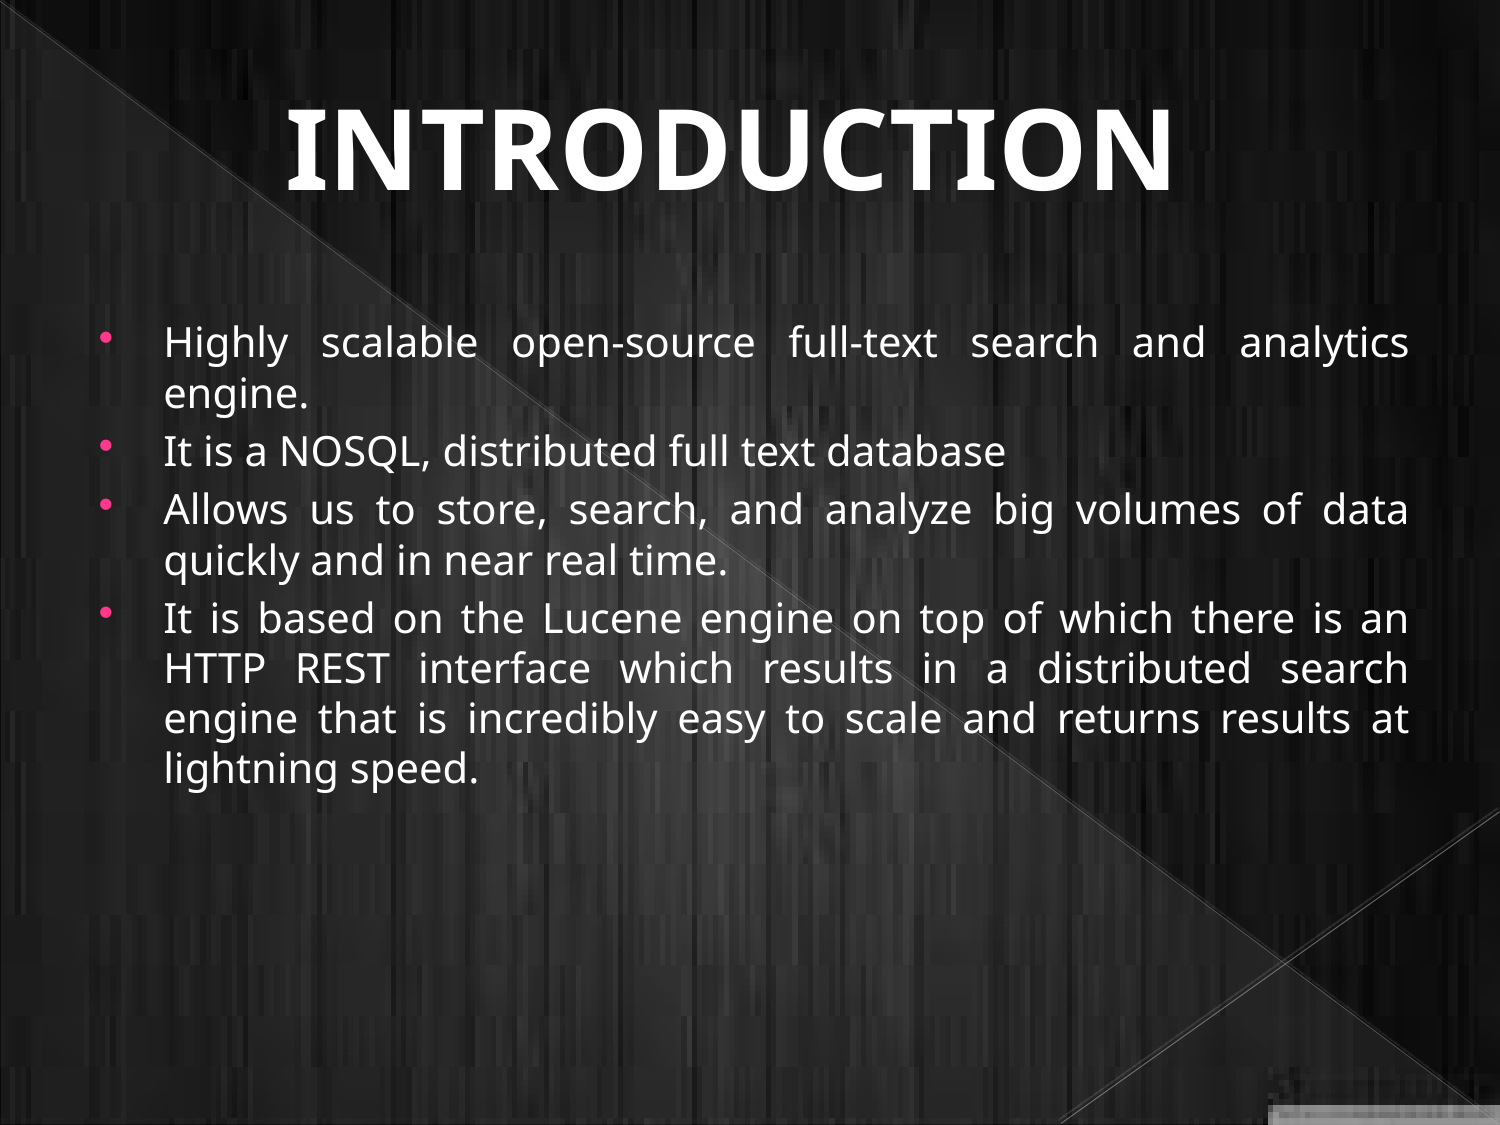

INTRODUCTION
# Highly scalable open-source full-text search and analytics engine.
It is a NOSQL, distributed full text database
Allows us to store, search, and analyze big volumes of data quickly and in near real time.
It is based on the Lucene engine on top of which there is an HTTP REST interface which results in a distributed search engine that is incredibly easy to scale and returns results at lightning speed.